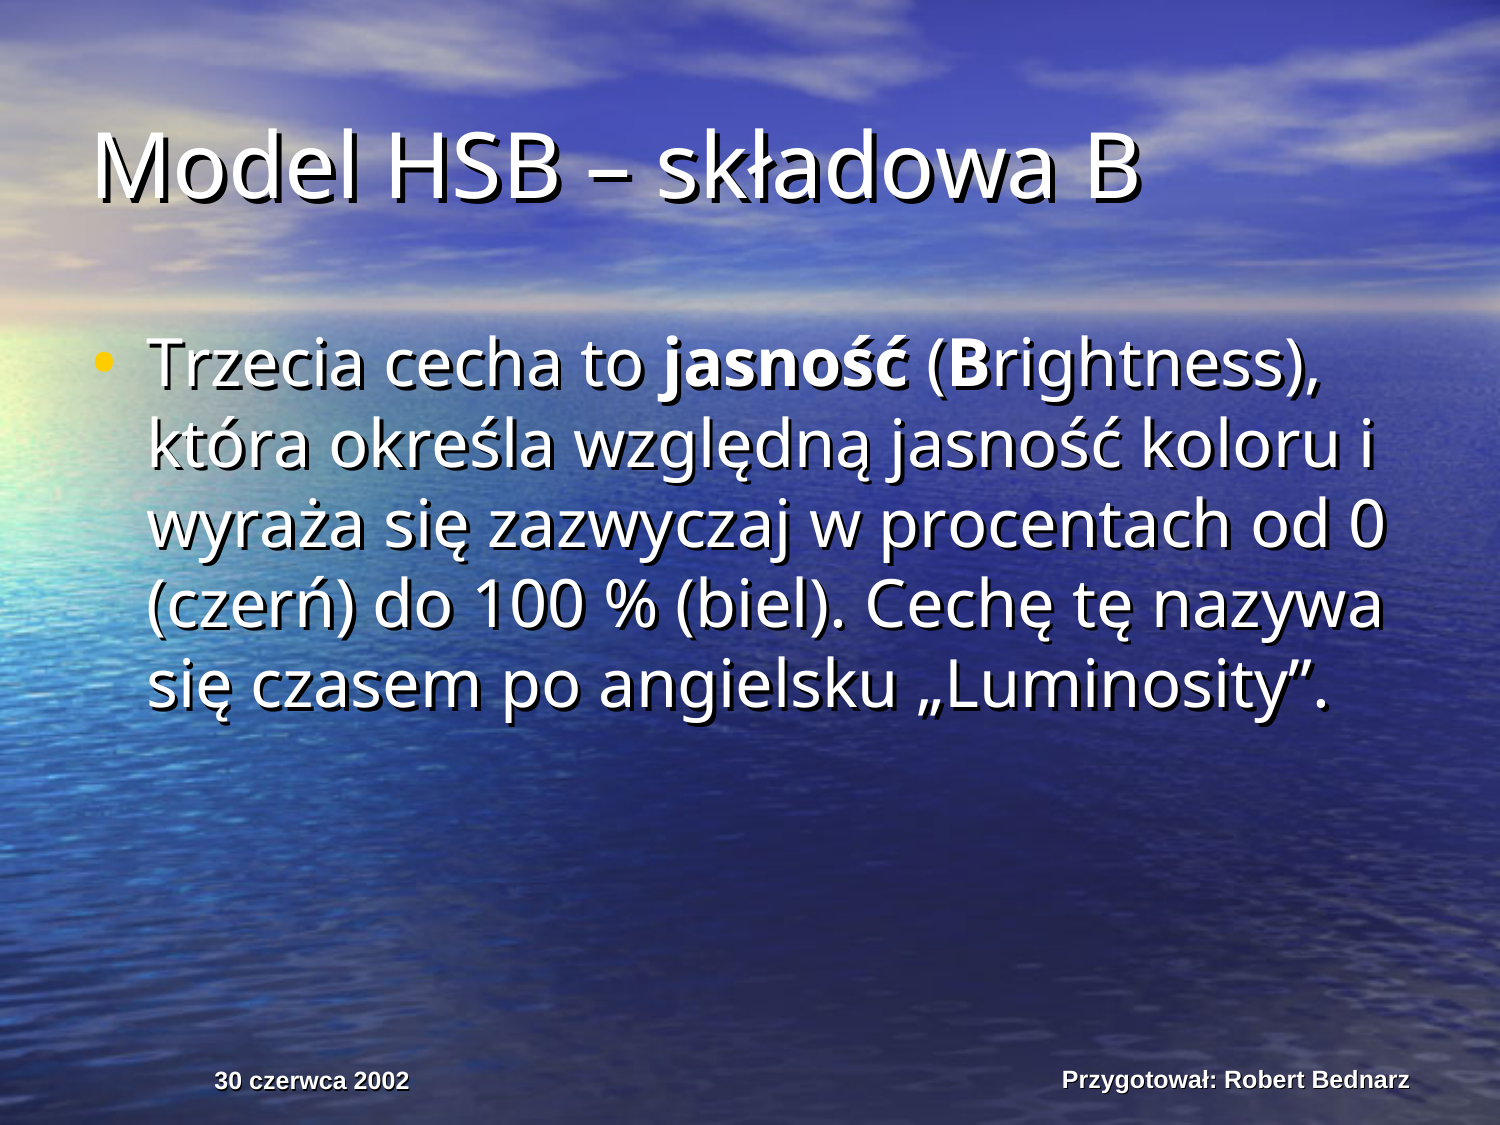

# Model HSB – składowa B
Trzecia cecha to jasność (Brightness), która określa względną jasność koloru i wyraża się zazwyczaj w procentach od 0 (czerń) do 100 % (biel). Cechę tę nazywa się czasem po angielsku „Luminosity”.